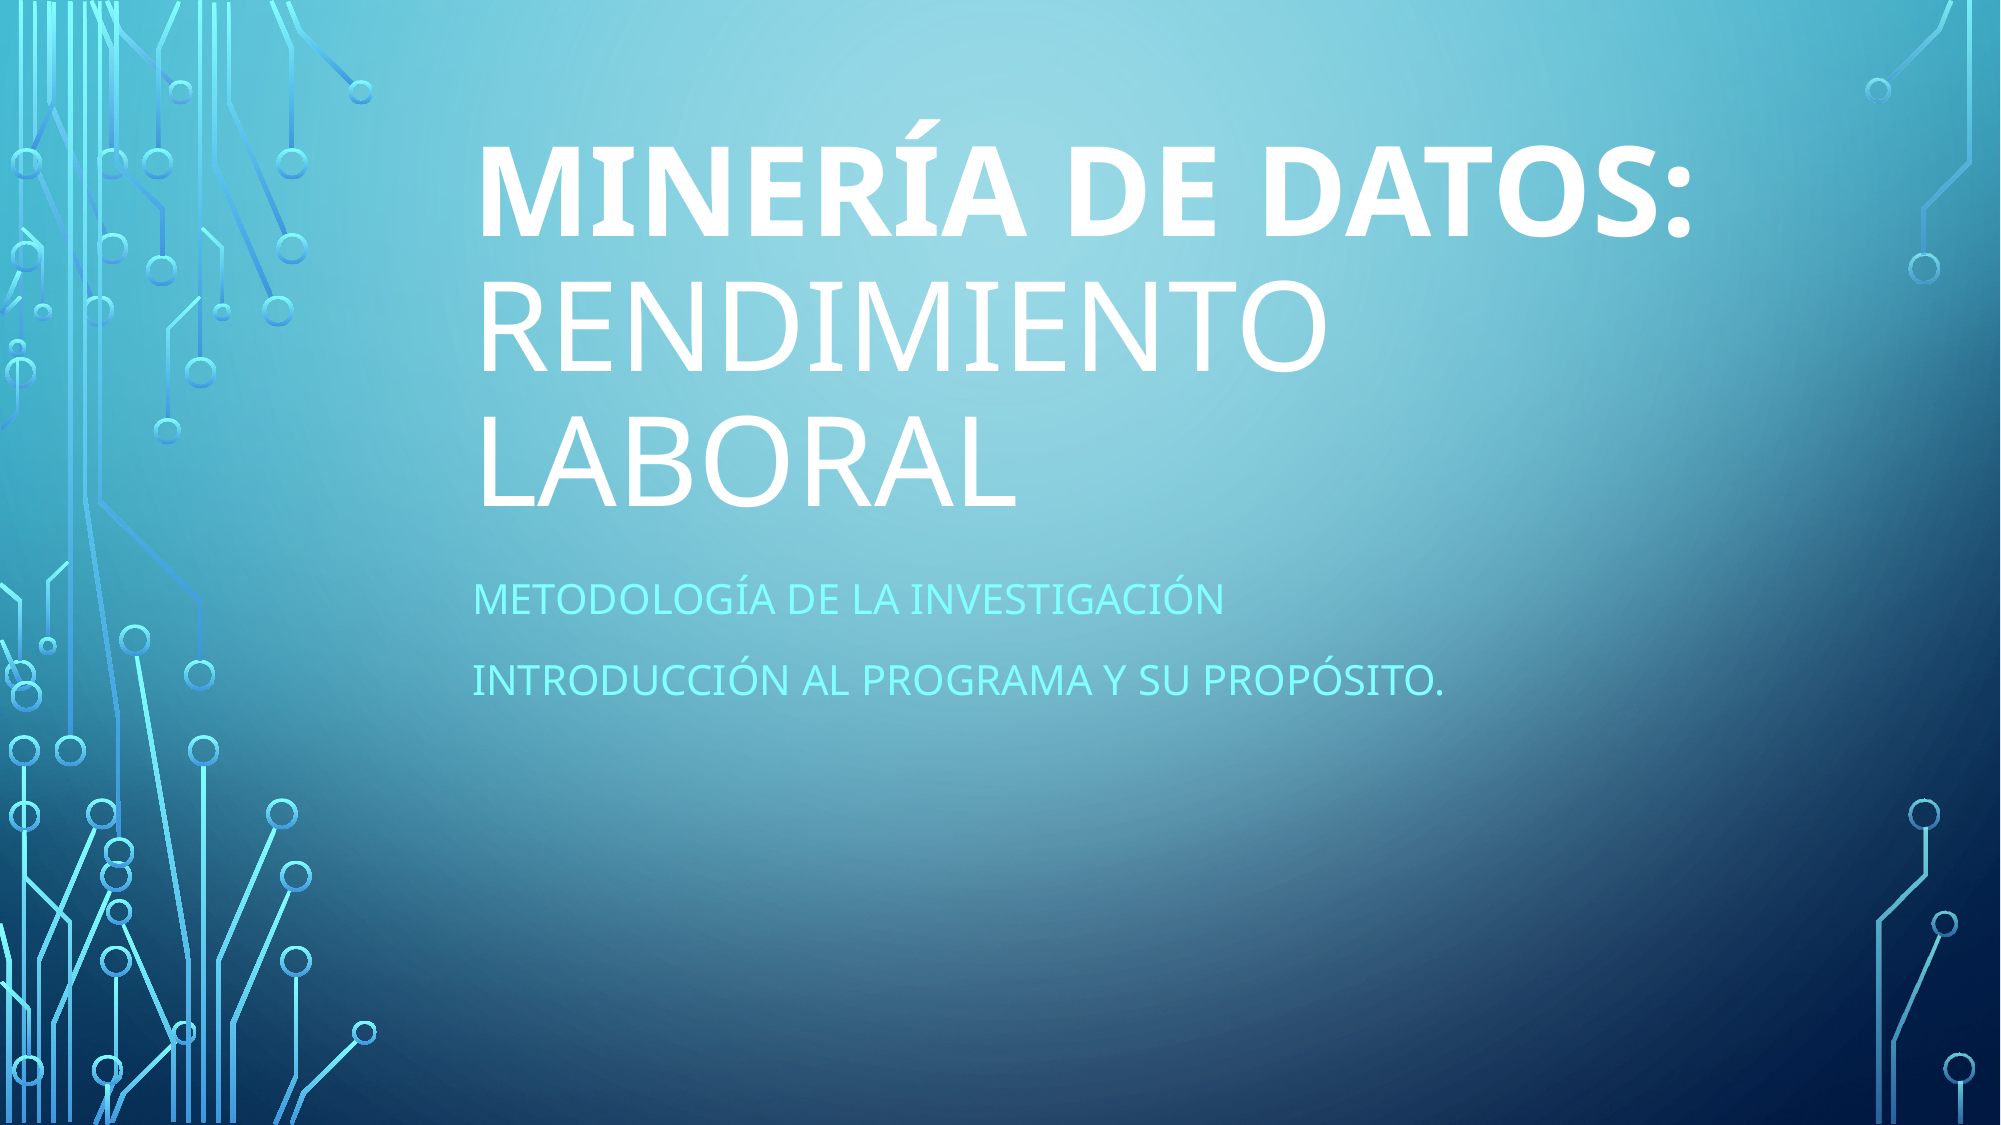

# Minería de datos: Rendimiento Laboral
Metodología de la Investigación
Introducción al programa y su propósito.